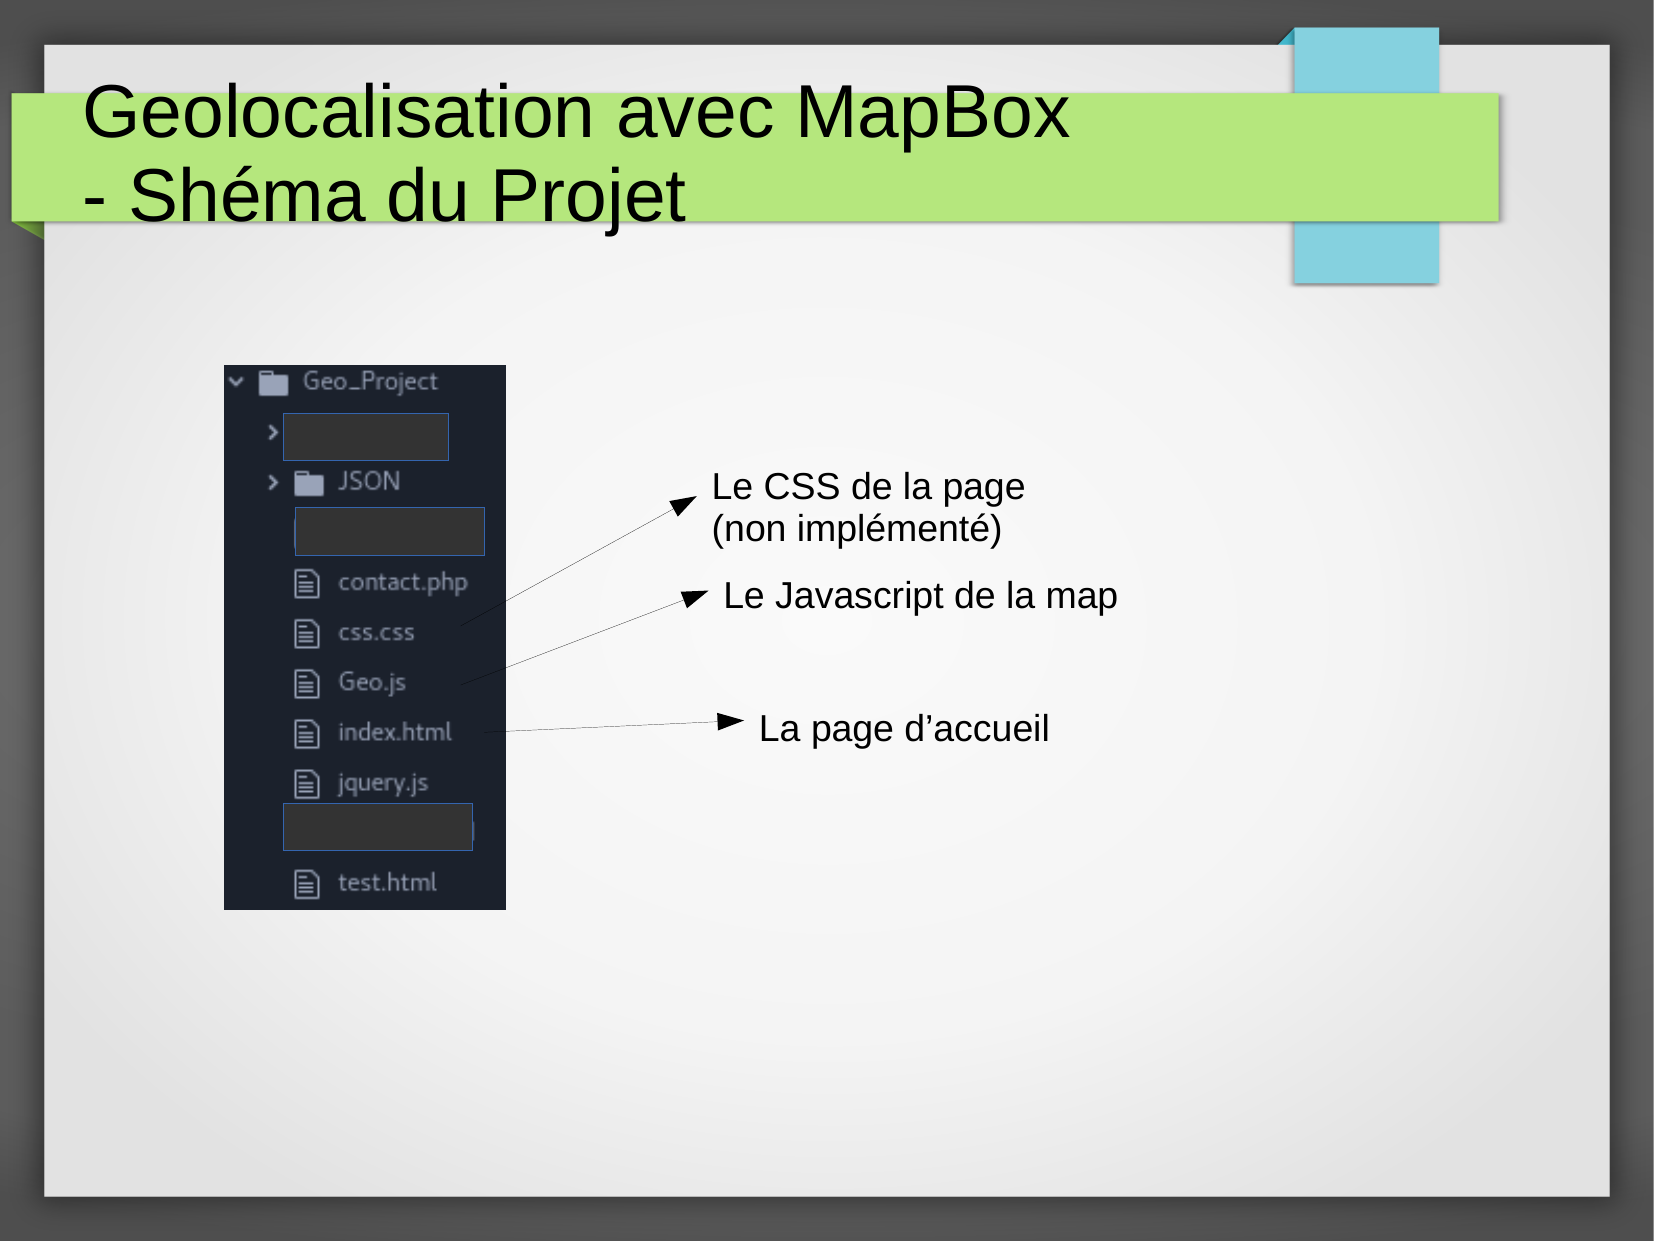

# Geolocalisation avec MapBox - Shéma du Projet
Le CSS de la page (non implémenté)
Le Javascript de la map
La page d’accueil